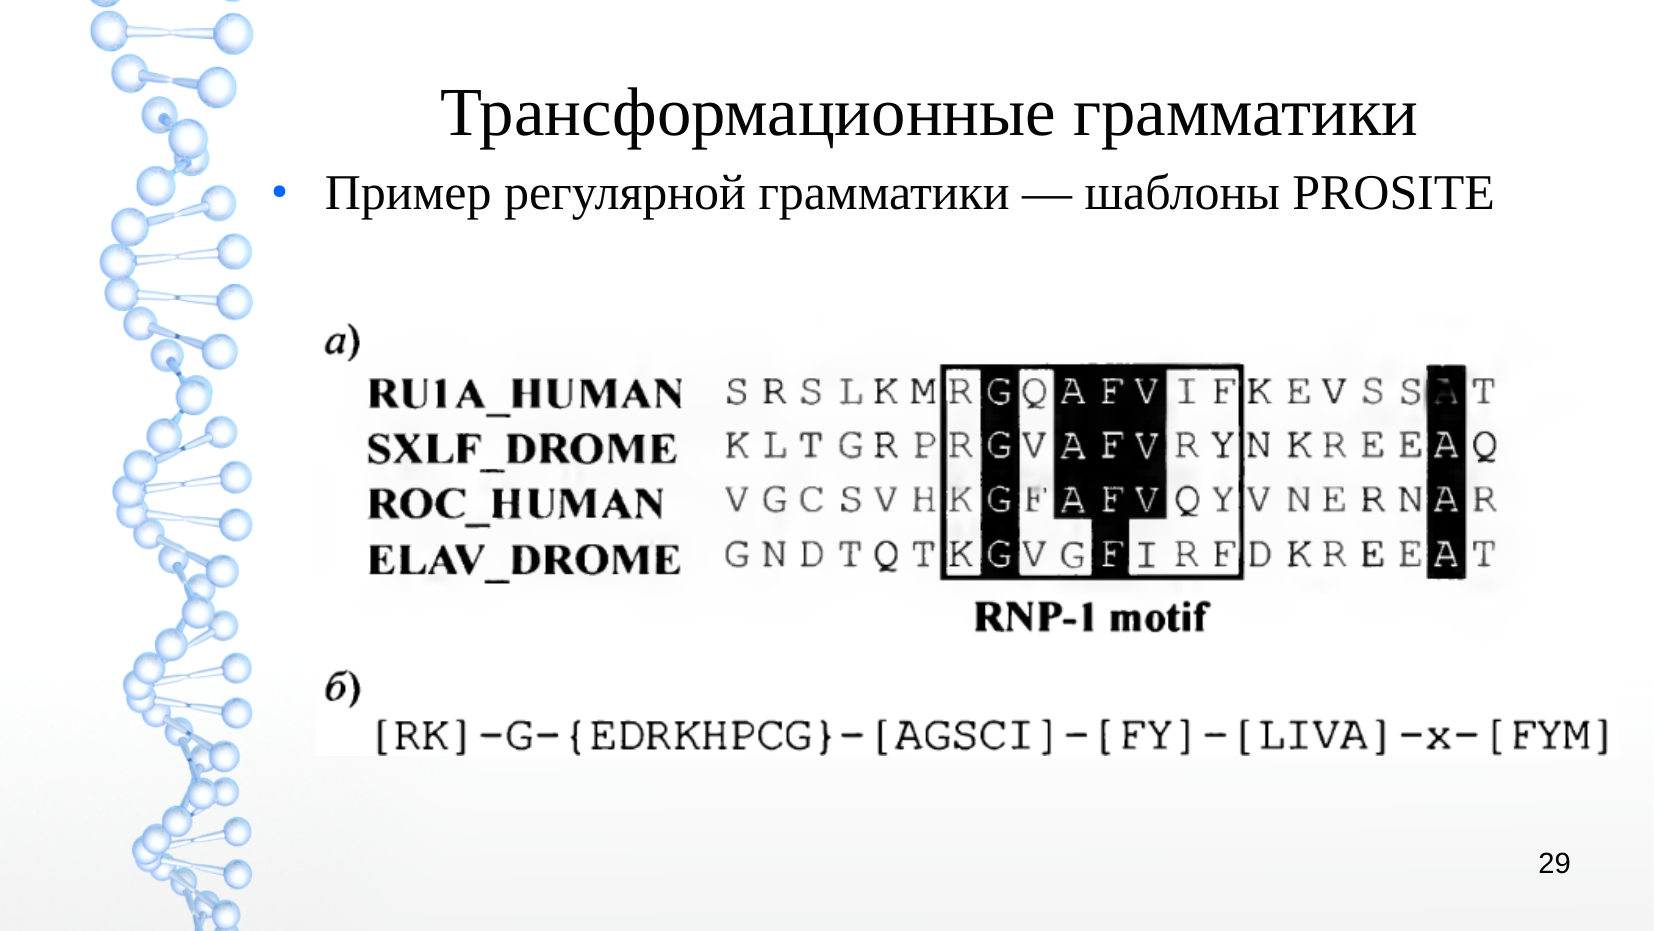

# Трансформационные грамматики
Пример регулярной грамматики — шаблоны PROSITE
29